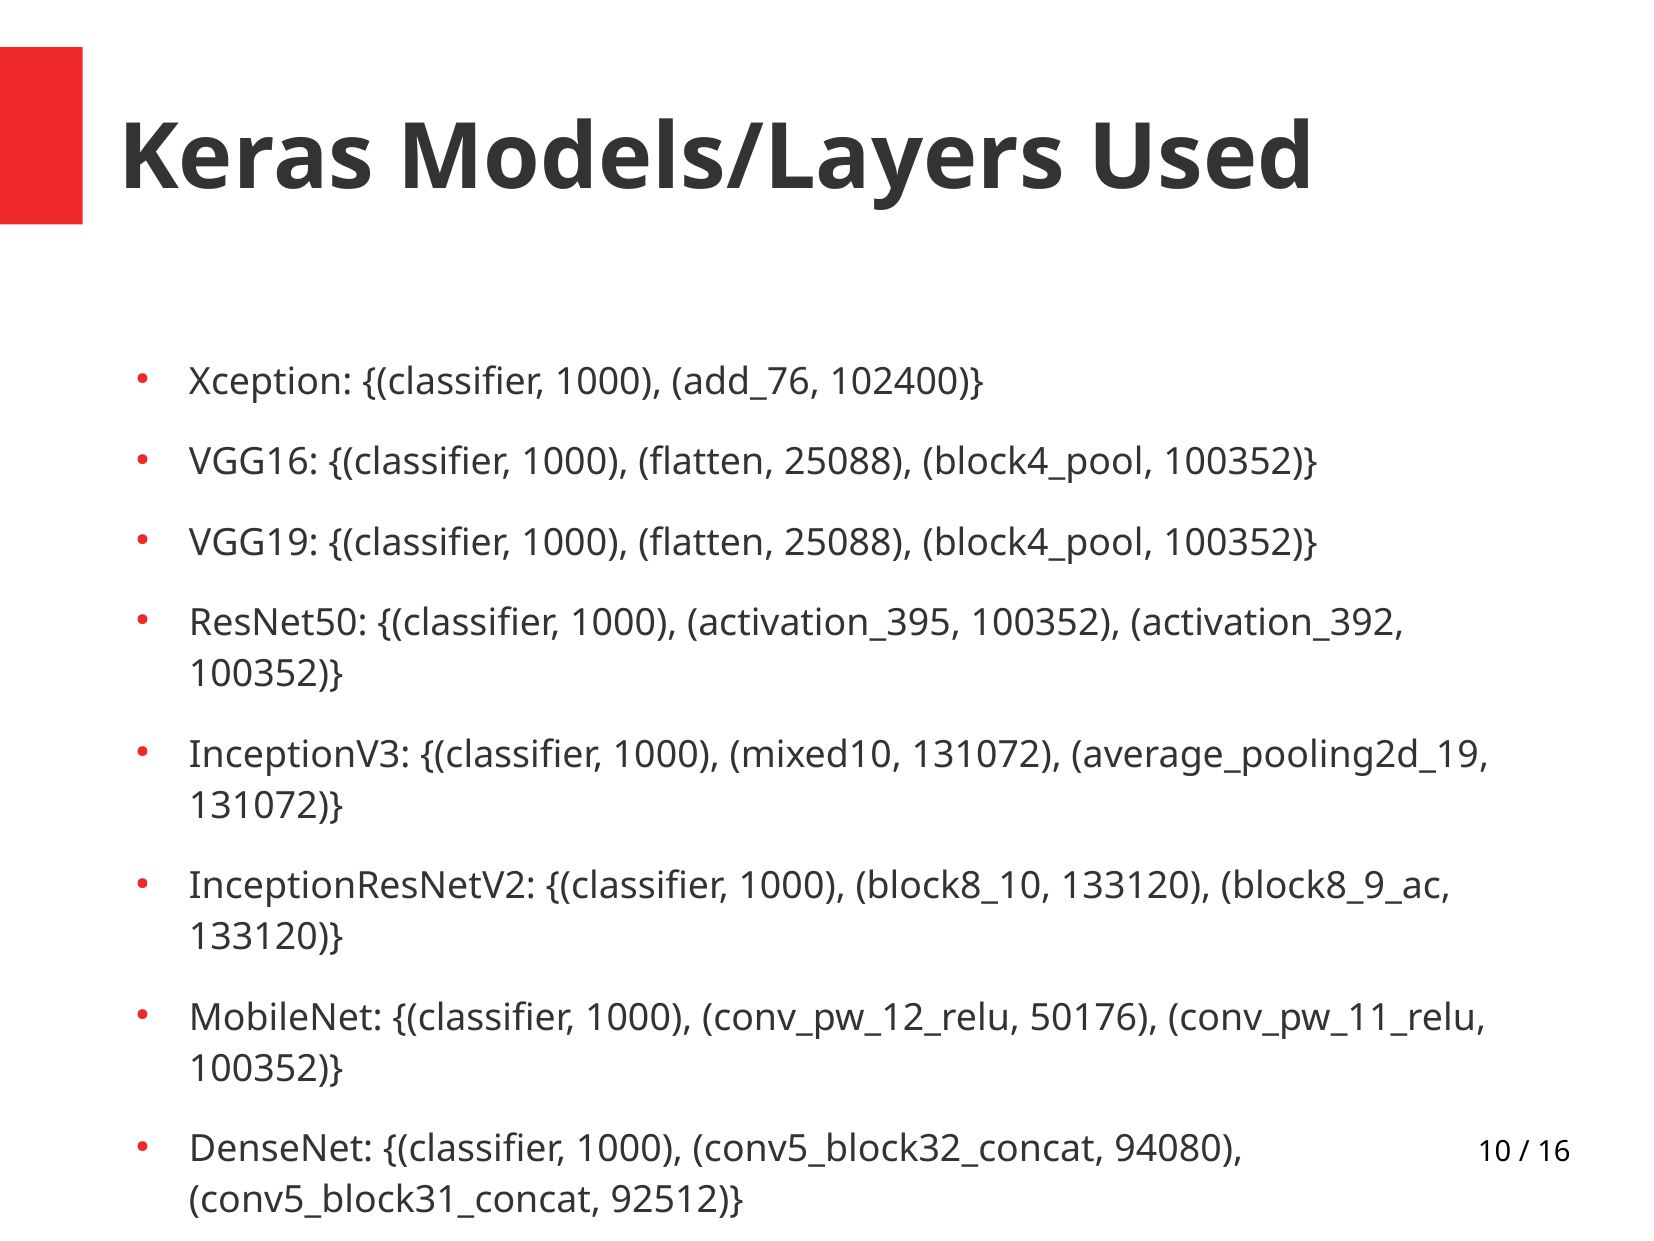

# Keras Models/Layers Used
Xception: {(classifier, 1000), (add_76, 102400)}
VGG16: {(classifier, 1000), (flatten, 25088), (block4_pool, 100352)}
VGG19: {(classifier, 1000), (flatten, 25088), (block4_pool, 100352)}
ResNet50: {(classifier, 1000), (activation_395, 100352), (activation_392, 100352)}
InceptionV3: {(classifier, 1000), (mixed10, 131072), (average_pooling2d_19, 131072)}
InceptionResNetV2: {(classifier, 1000), (block8_10, 133120), (block8_9_ac, 133120)}
MobileNet: {(classifier, 1000), (conv_pw_12_relu, 50176), (conv_pw_11_relu, 100352)}
DenseNet: {(classifier, 1000), (conv5_block32_concat, 94080), (conv5_block31_concat, 92512)}
10